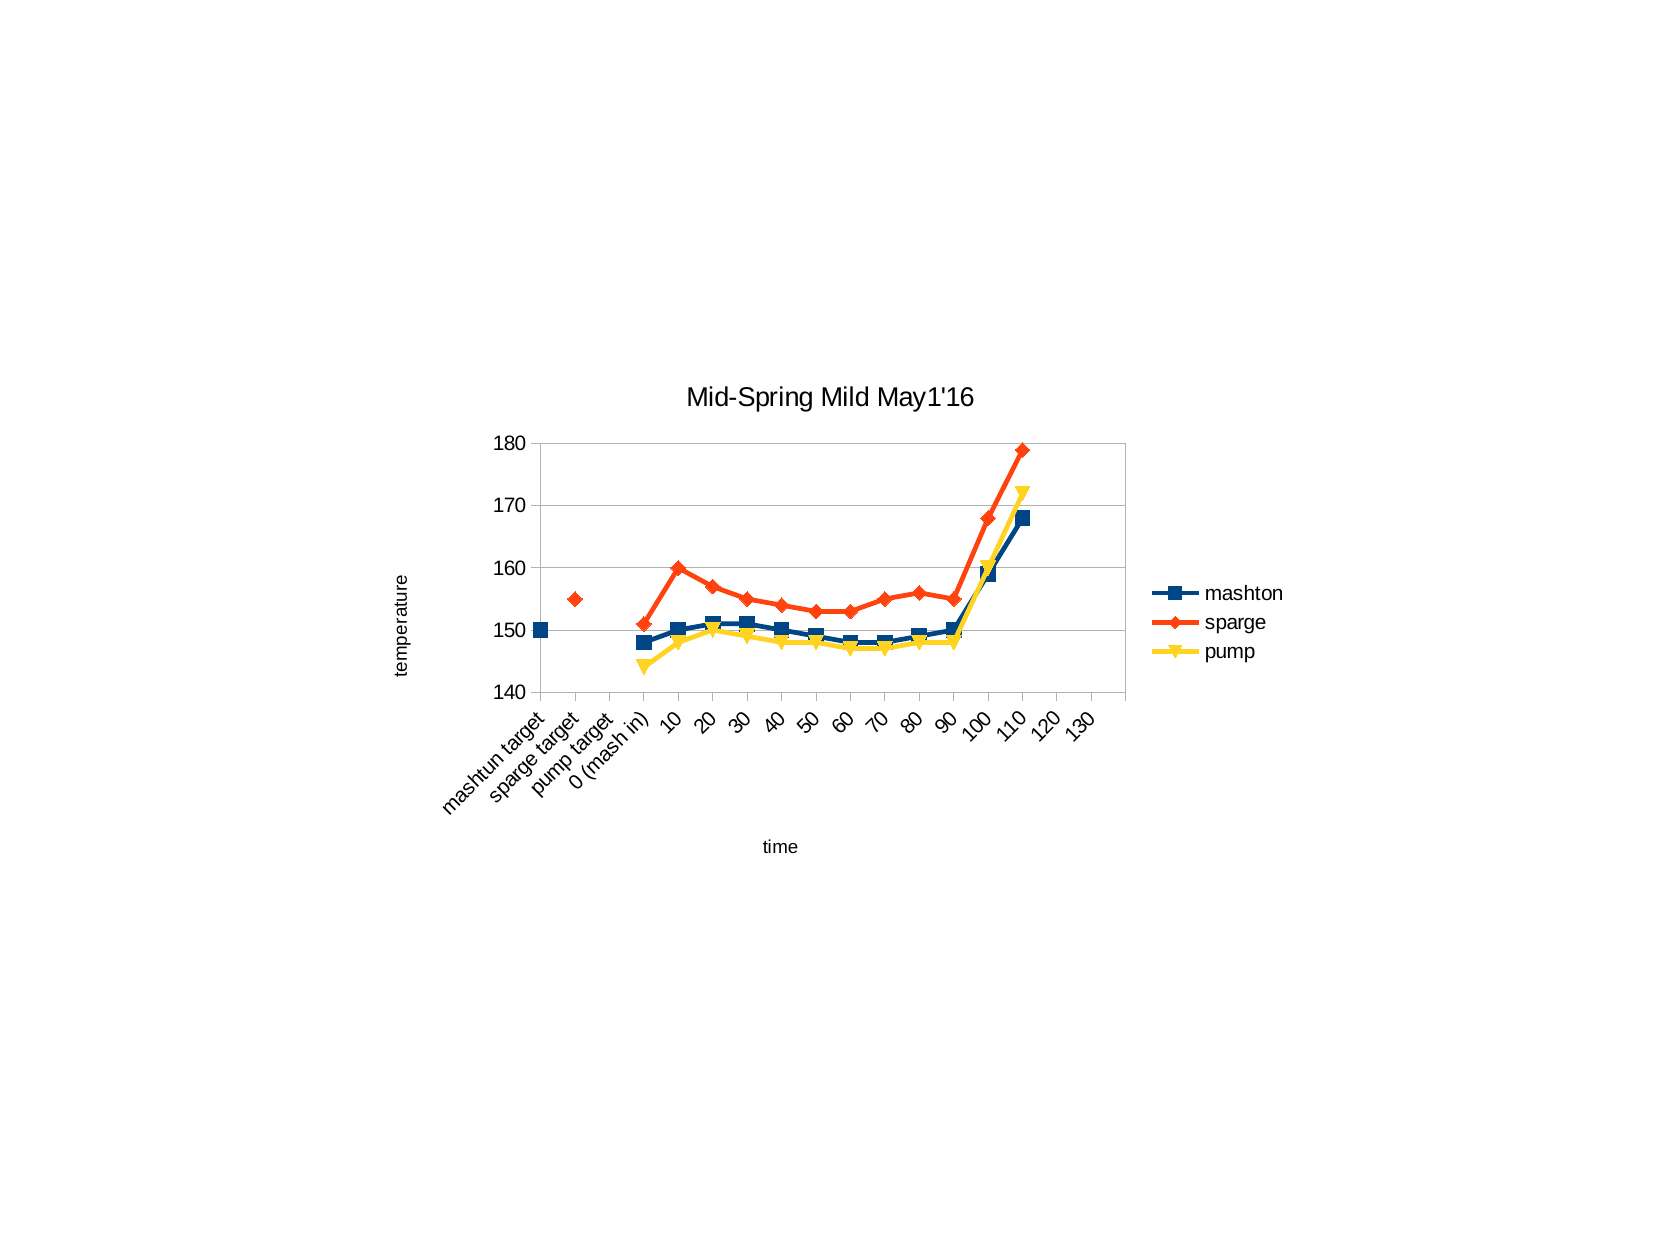

### Chart: Mid-Spring Mild May1'16
| Category | mashton | sparge | pump |
|---|---|---|---|
| mashtun target | 150.0 | None | None |
| sparge target | None | 155.0 | None |
| pump target | None | None | None |
| 0 (mash in) | 148.0 | 151.0 | 144.0 |
| 10 | 150.0 | 160.0 | 148.0 |
| 20 | 151.0 | 157.0 | 150.0 |
| 30 | 151.0 | 155.0 | 149.0 |
| 40 | 150.0 | 154.0 | 148.0 |
| 50 | 149.0 | 153.0 | 148.0 |
| 60 | 148.0 | 153.0 | 147.0 |
| 70 | 148.0 | 155.0 | 147.0 |
| 80 | 149.0 | 156.0 | 148.0 |
| 90 | 150.0 | 155.0 | 148.0 |
| 100 | 159.0 | 168.0 | 160.0 |
| 110 | 168.0 | 179.0 | 172.0 |
| 120 | None | None | None |
| 130 | None | None | None |
| None | None | None | None |